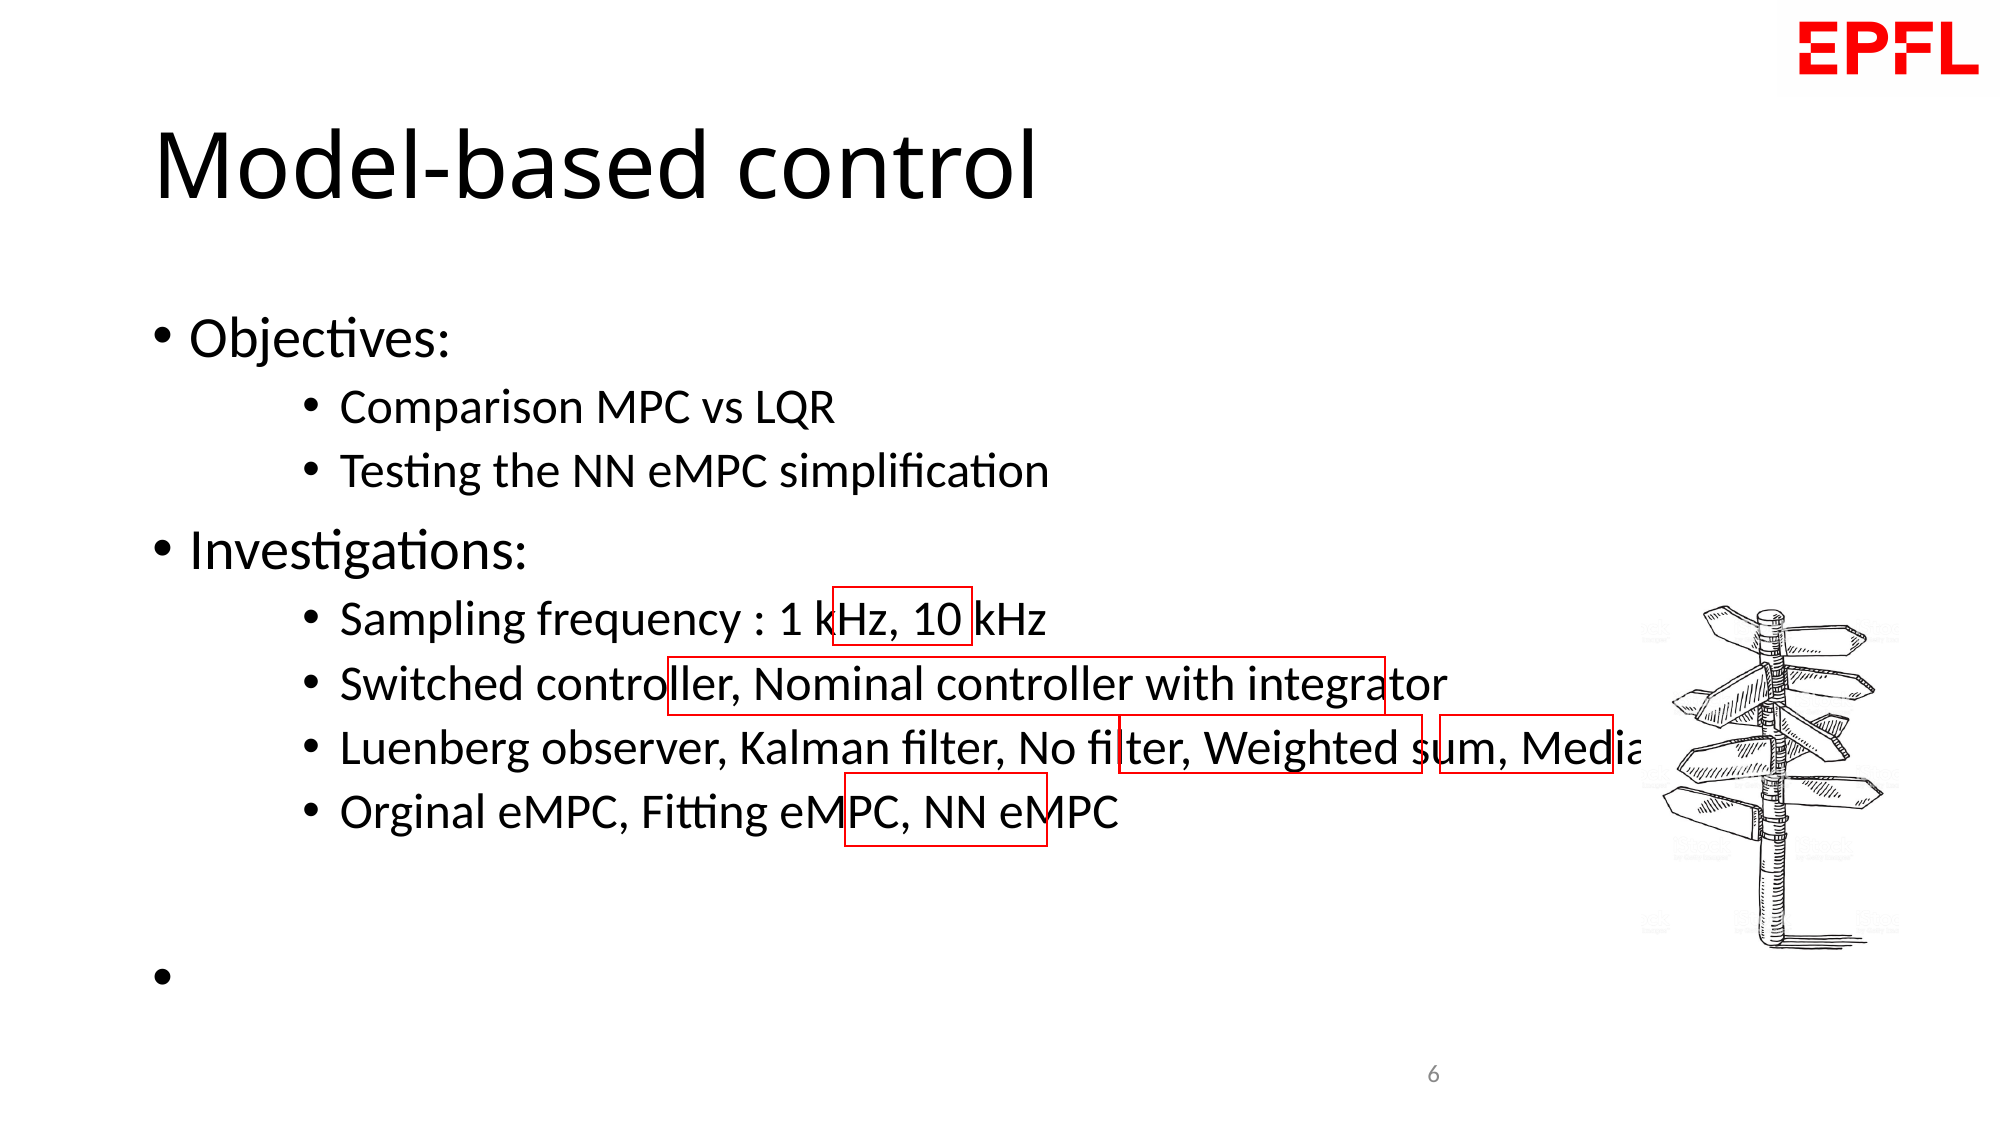

# Model-based control
Objectives:
Comparison MPC vs LQR
Testing the NN eMPC simplification
Investigations:
Sampling frequency : 1 kHz, 10 kHz
Switched controller, Nominal controller with integrator
Luenberg observer, Kalman filter, No filter, Weighted sum, Median
Orginal eMPC, Fitting eMPC, NN eMPC